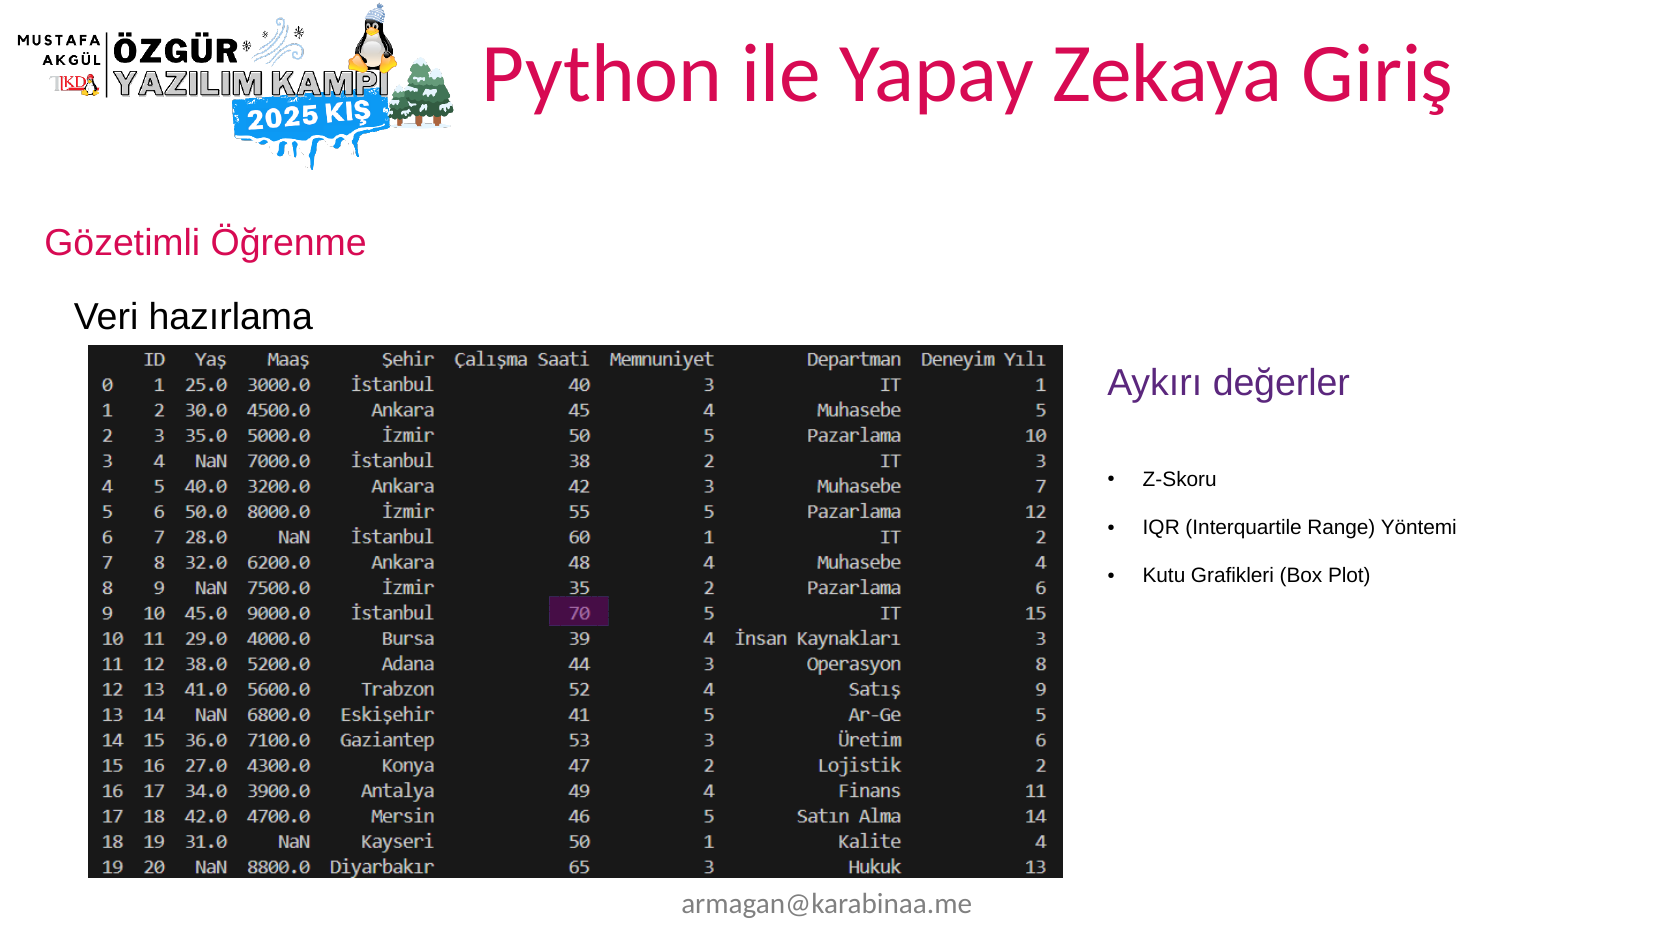

Python ile Yapay Zekaya Giriş
Gözetimli Öğrenme
Veri hazırlama
Aykırı değerler
Z-Skoru
IQR (Interquartile Range) Yöntemi
Kutu Grafikleri (Box Plot)
armagan@karabinaa.me